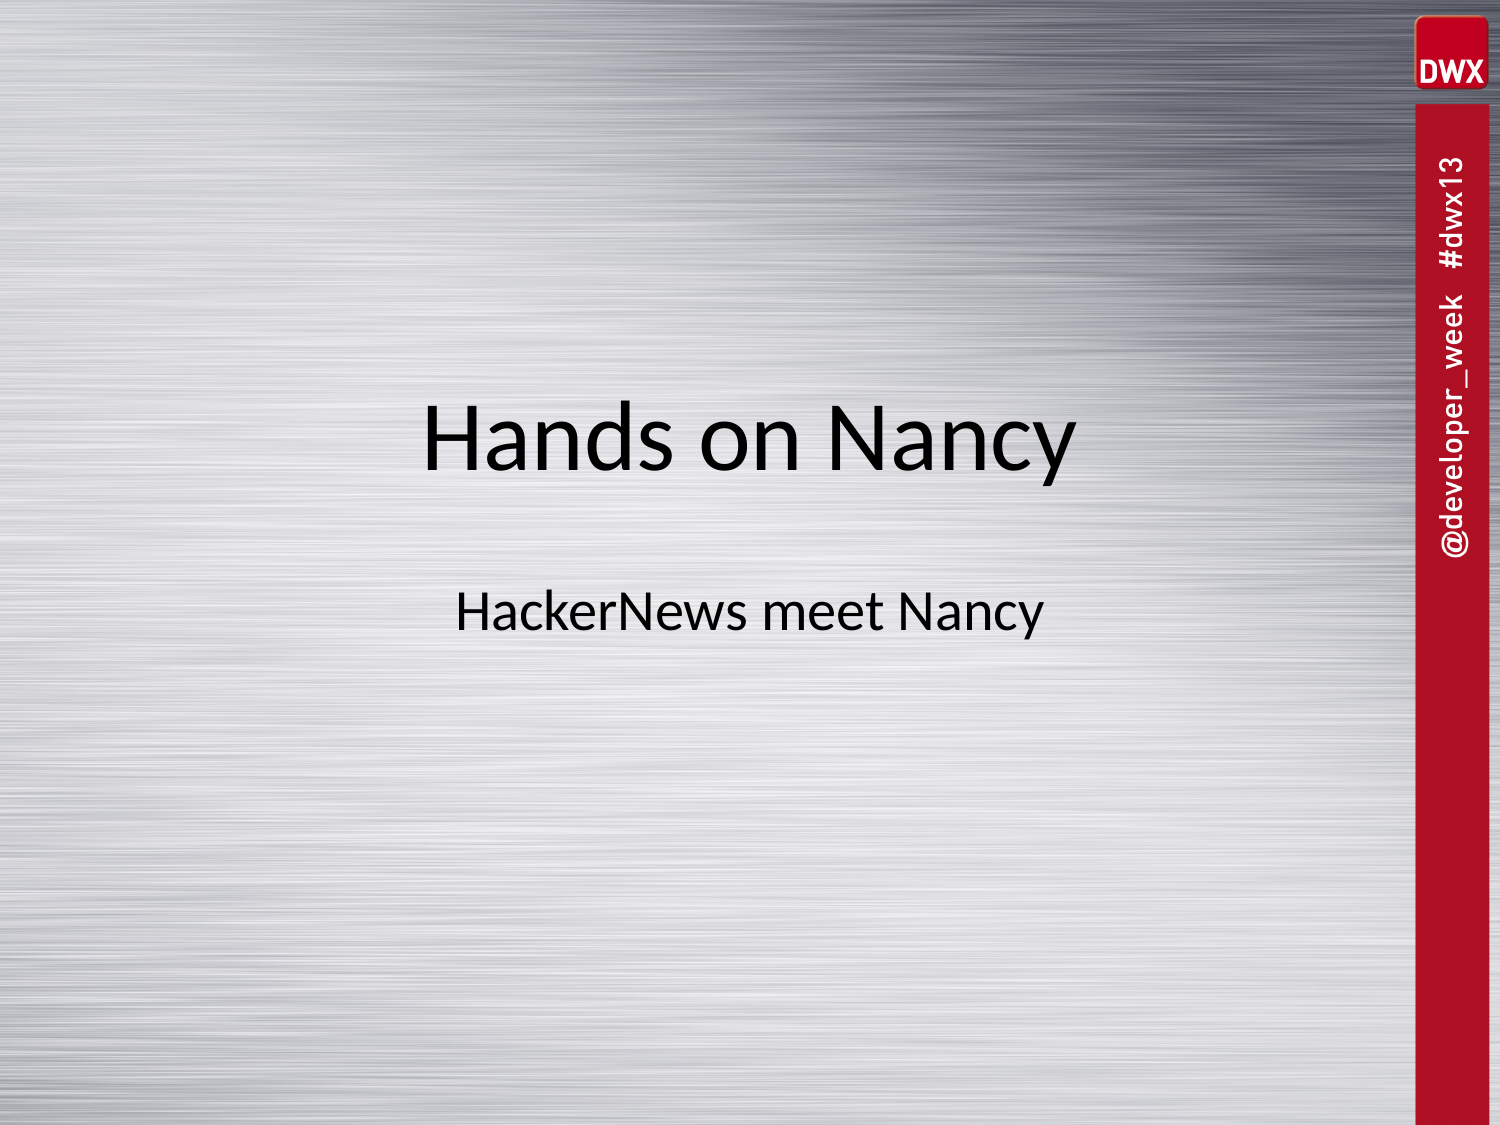

# Hands on Nancy
HackerNews meet Nancy